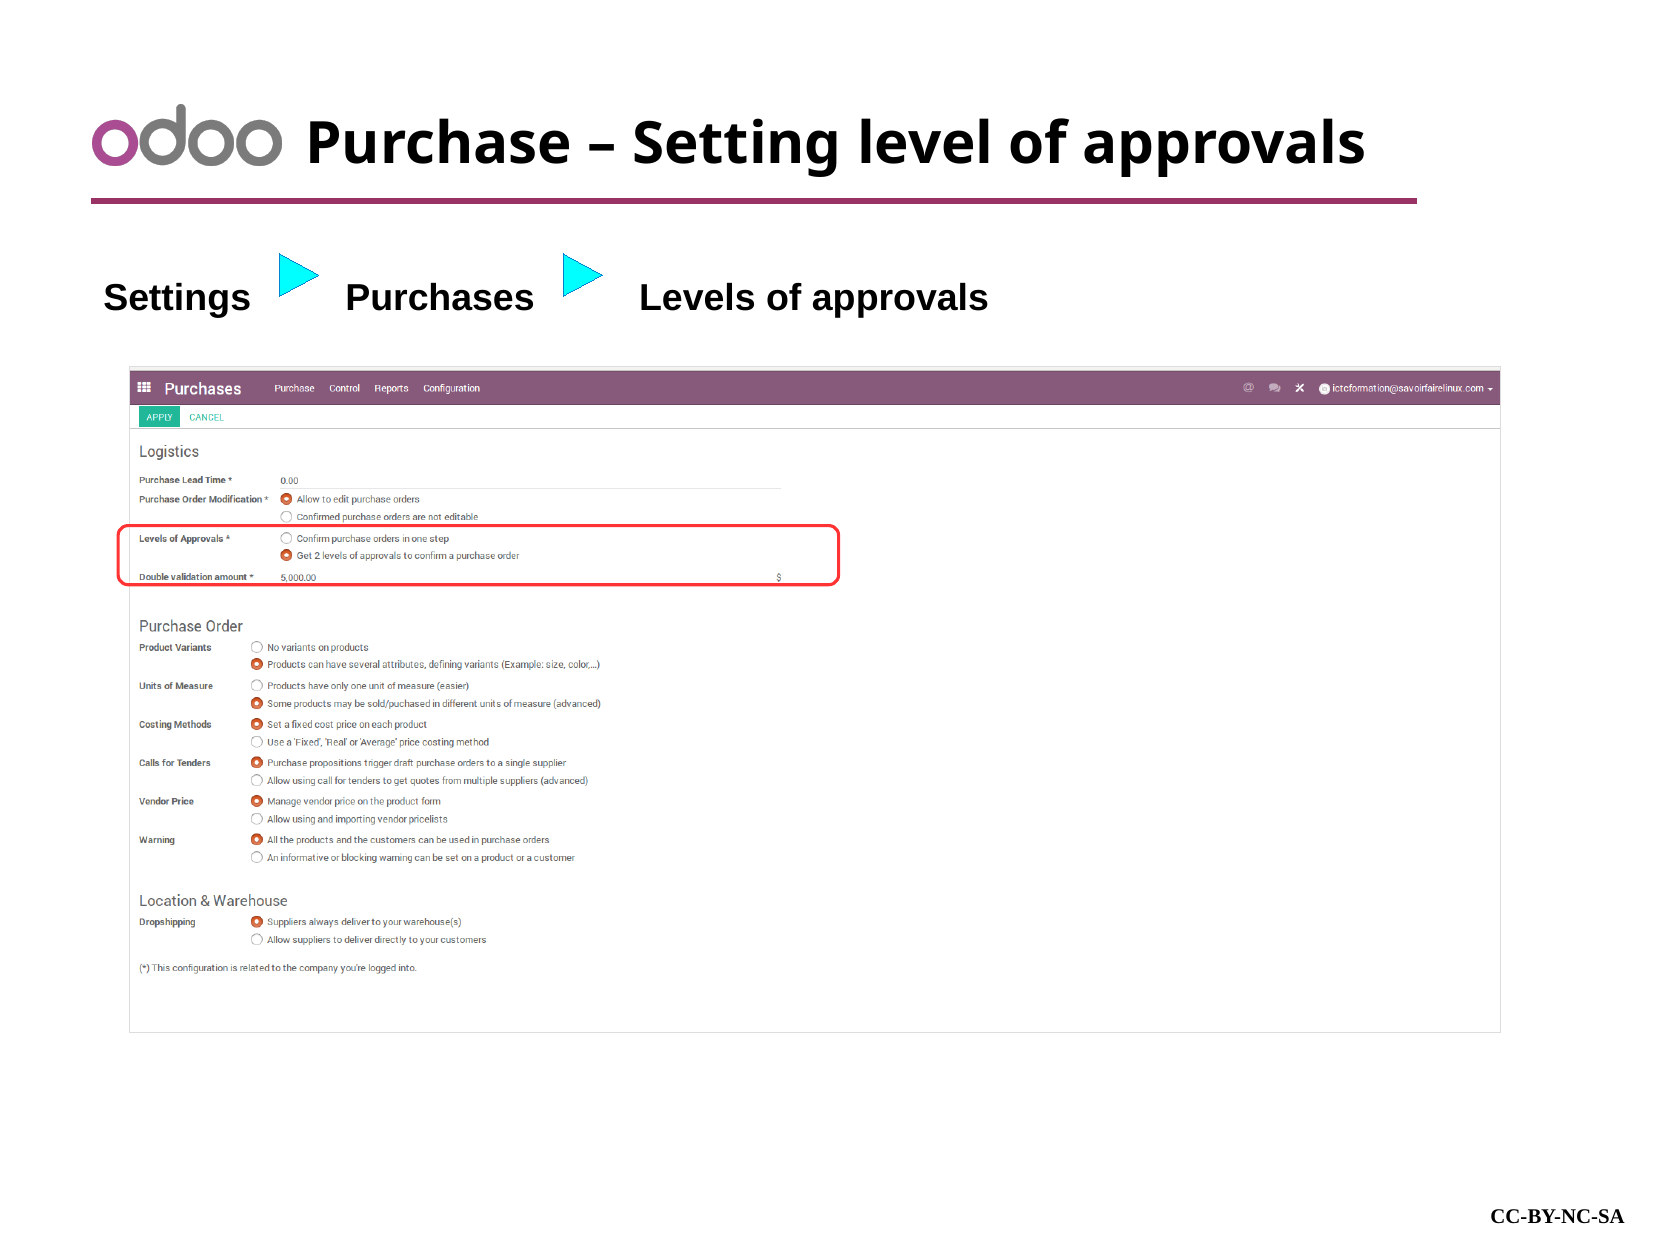

# Purchase – Setting level of approvals
Settings Purchases Levels of approvals